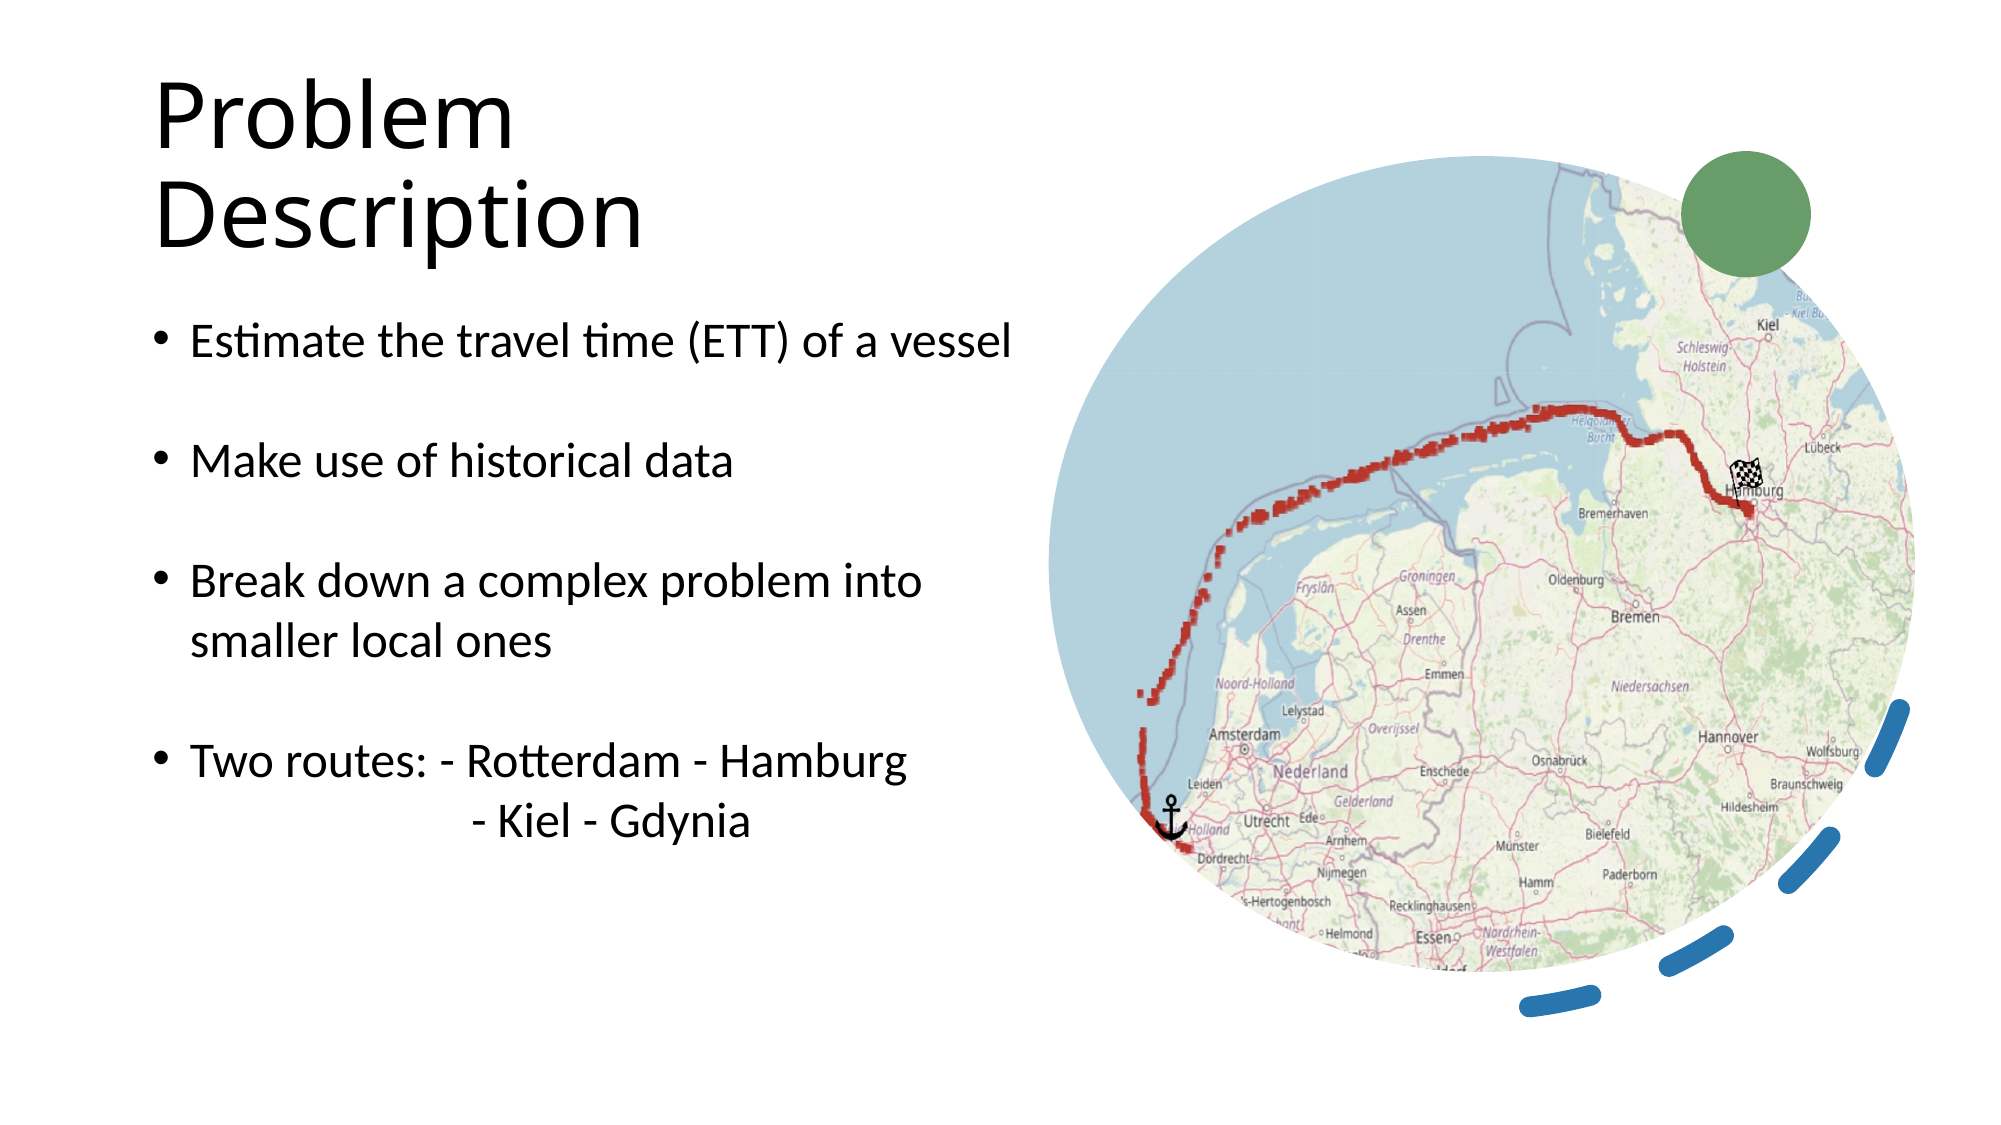

# Problem Description
Estimate the travel time (ETT) of a vessel
Make use of historical data
Break down a complex problem into smaller local ones
Two routes: - Rotterdam - Hamburg
                      - Kiel - Gdynia